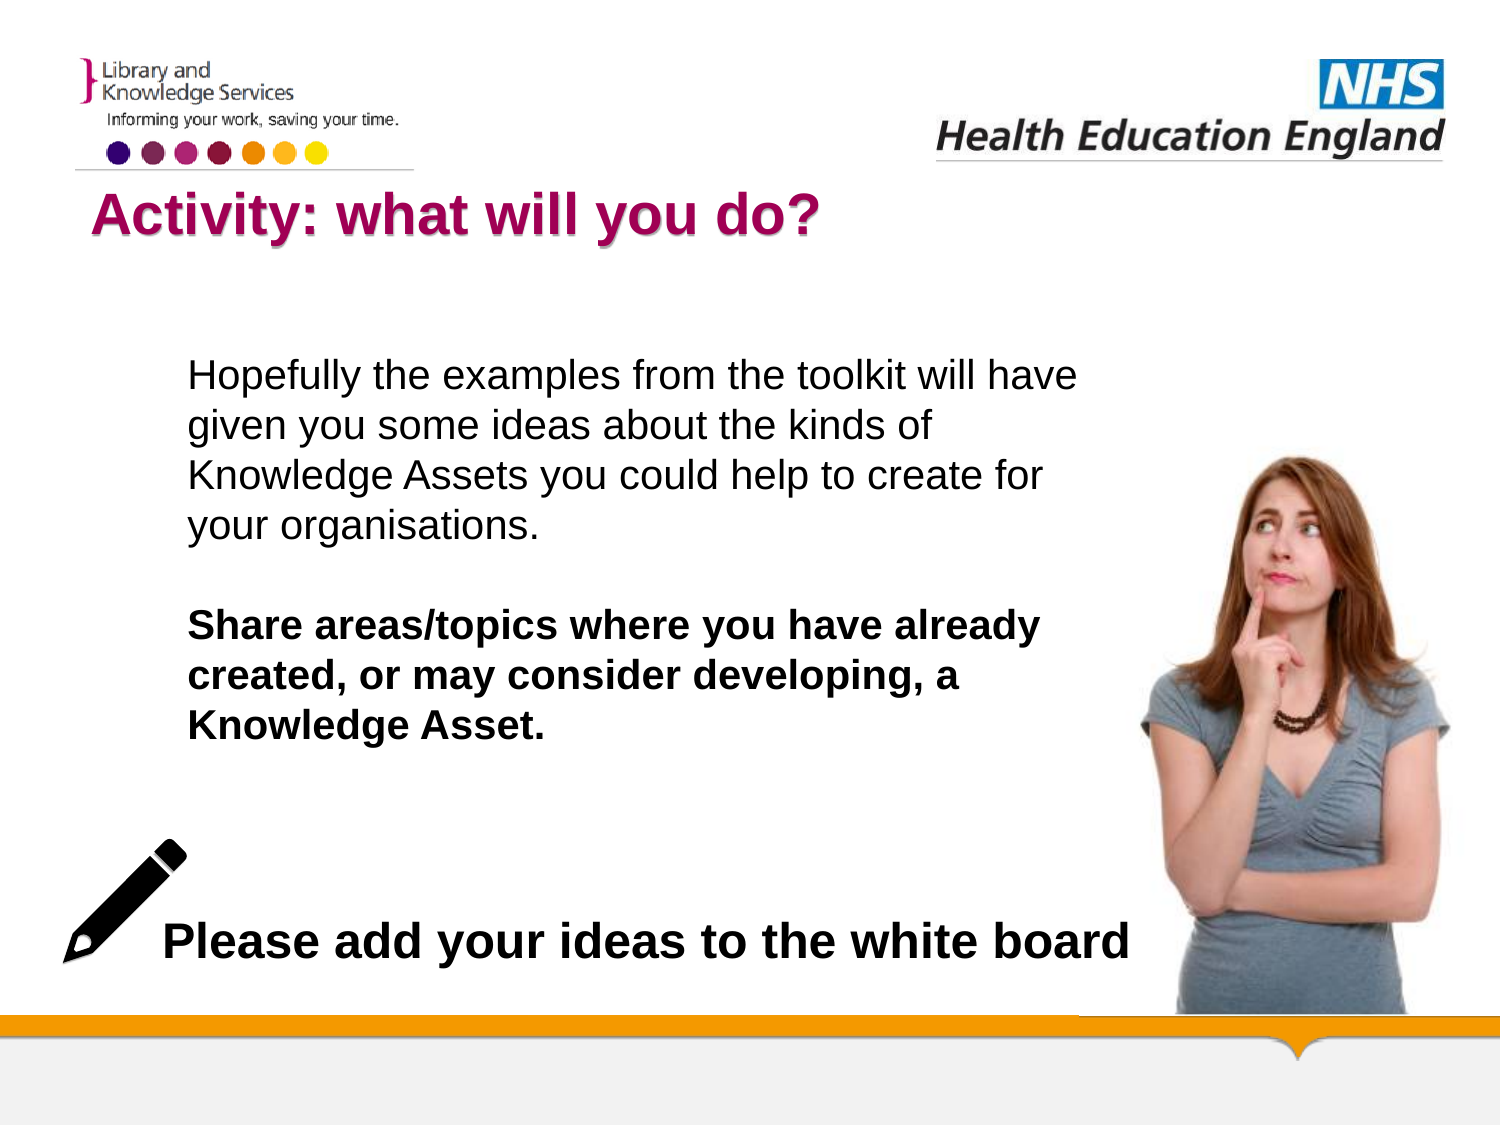

# Activity: what will you do?
Hopefully the examples from the toolkit will have given you some ideas about the kinds of Knowledge Assets you could help to create for your organisations.
Share areas/topics where you have already created, or may consider developing, a Knowledge Asset.
Please add your ideas to the white board